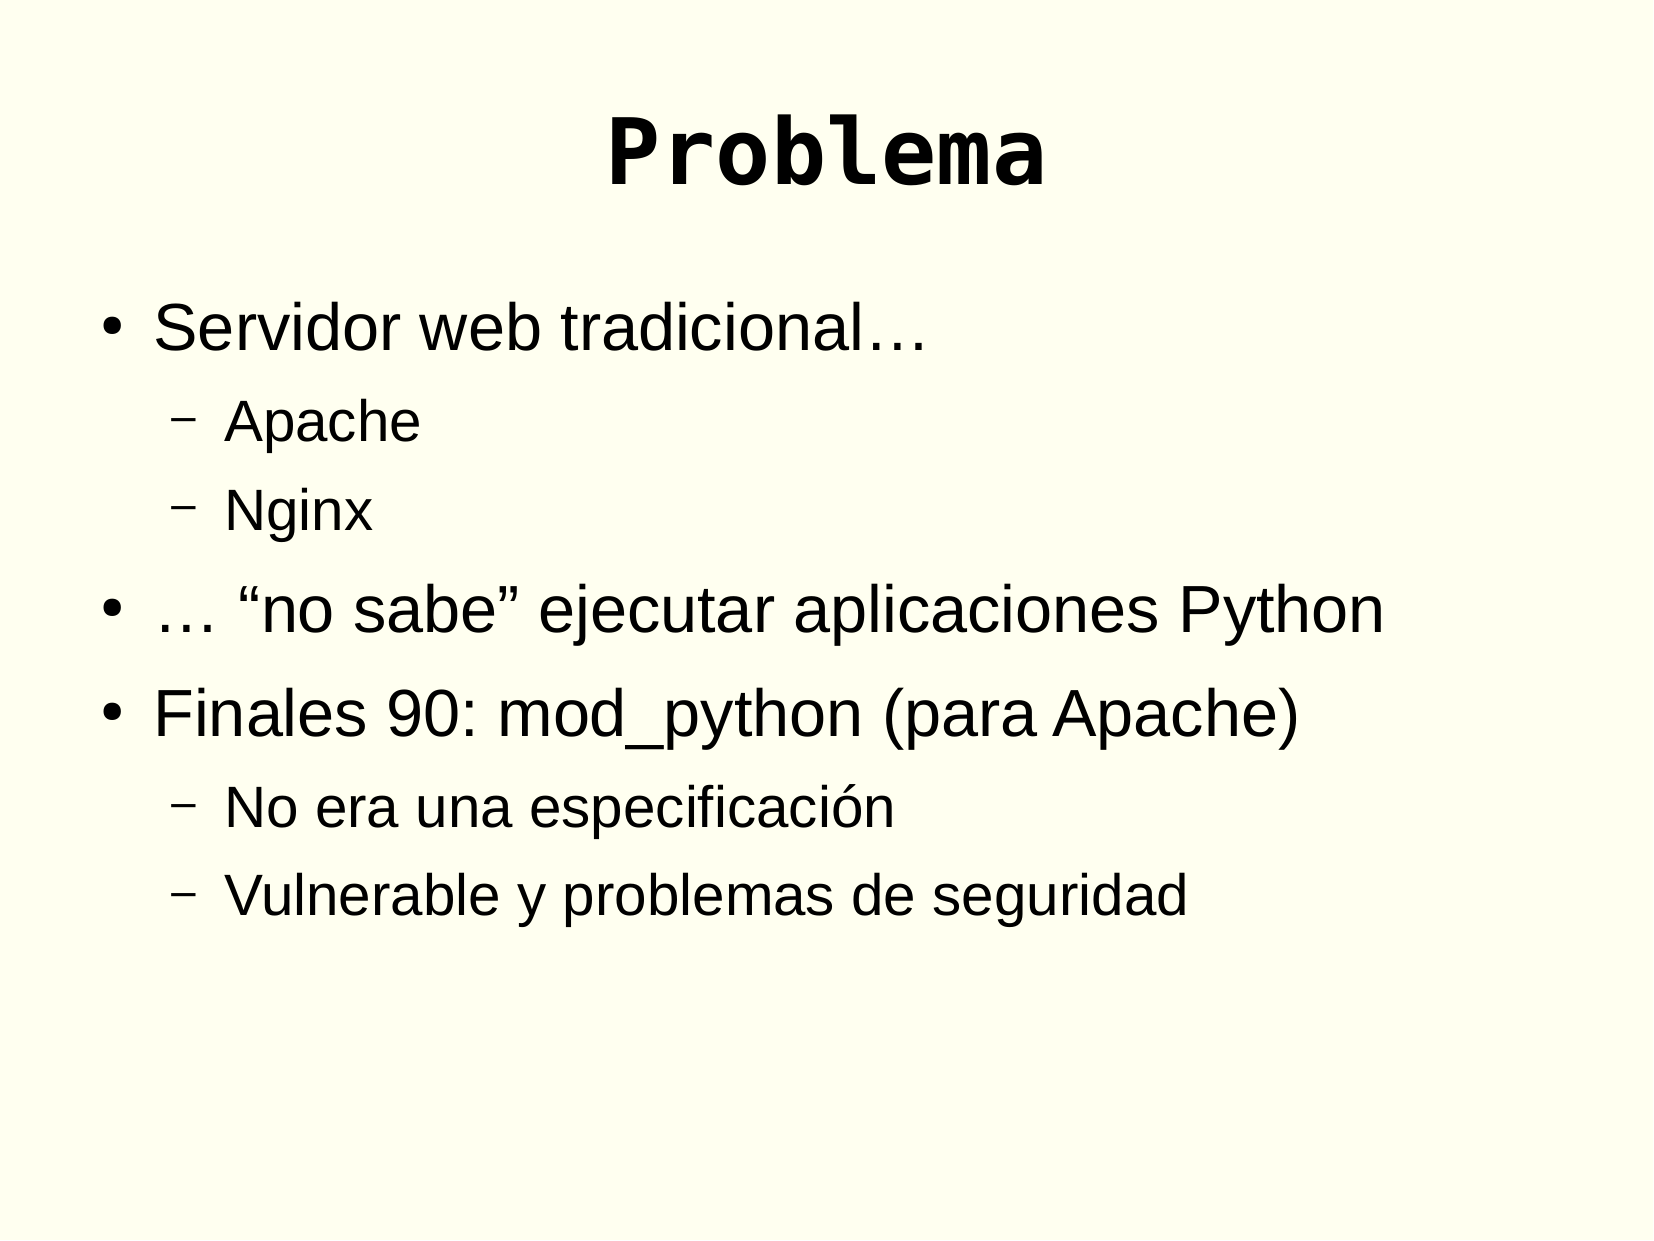

# Problema
Servidor web tradicional…
Apache
Nginx
… “no sabe” ejecutar aplicaciones Python
Finales 90: mod_python (para Apache)
No era una especificación
Vulnerable y problemas de seguridad